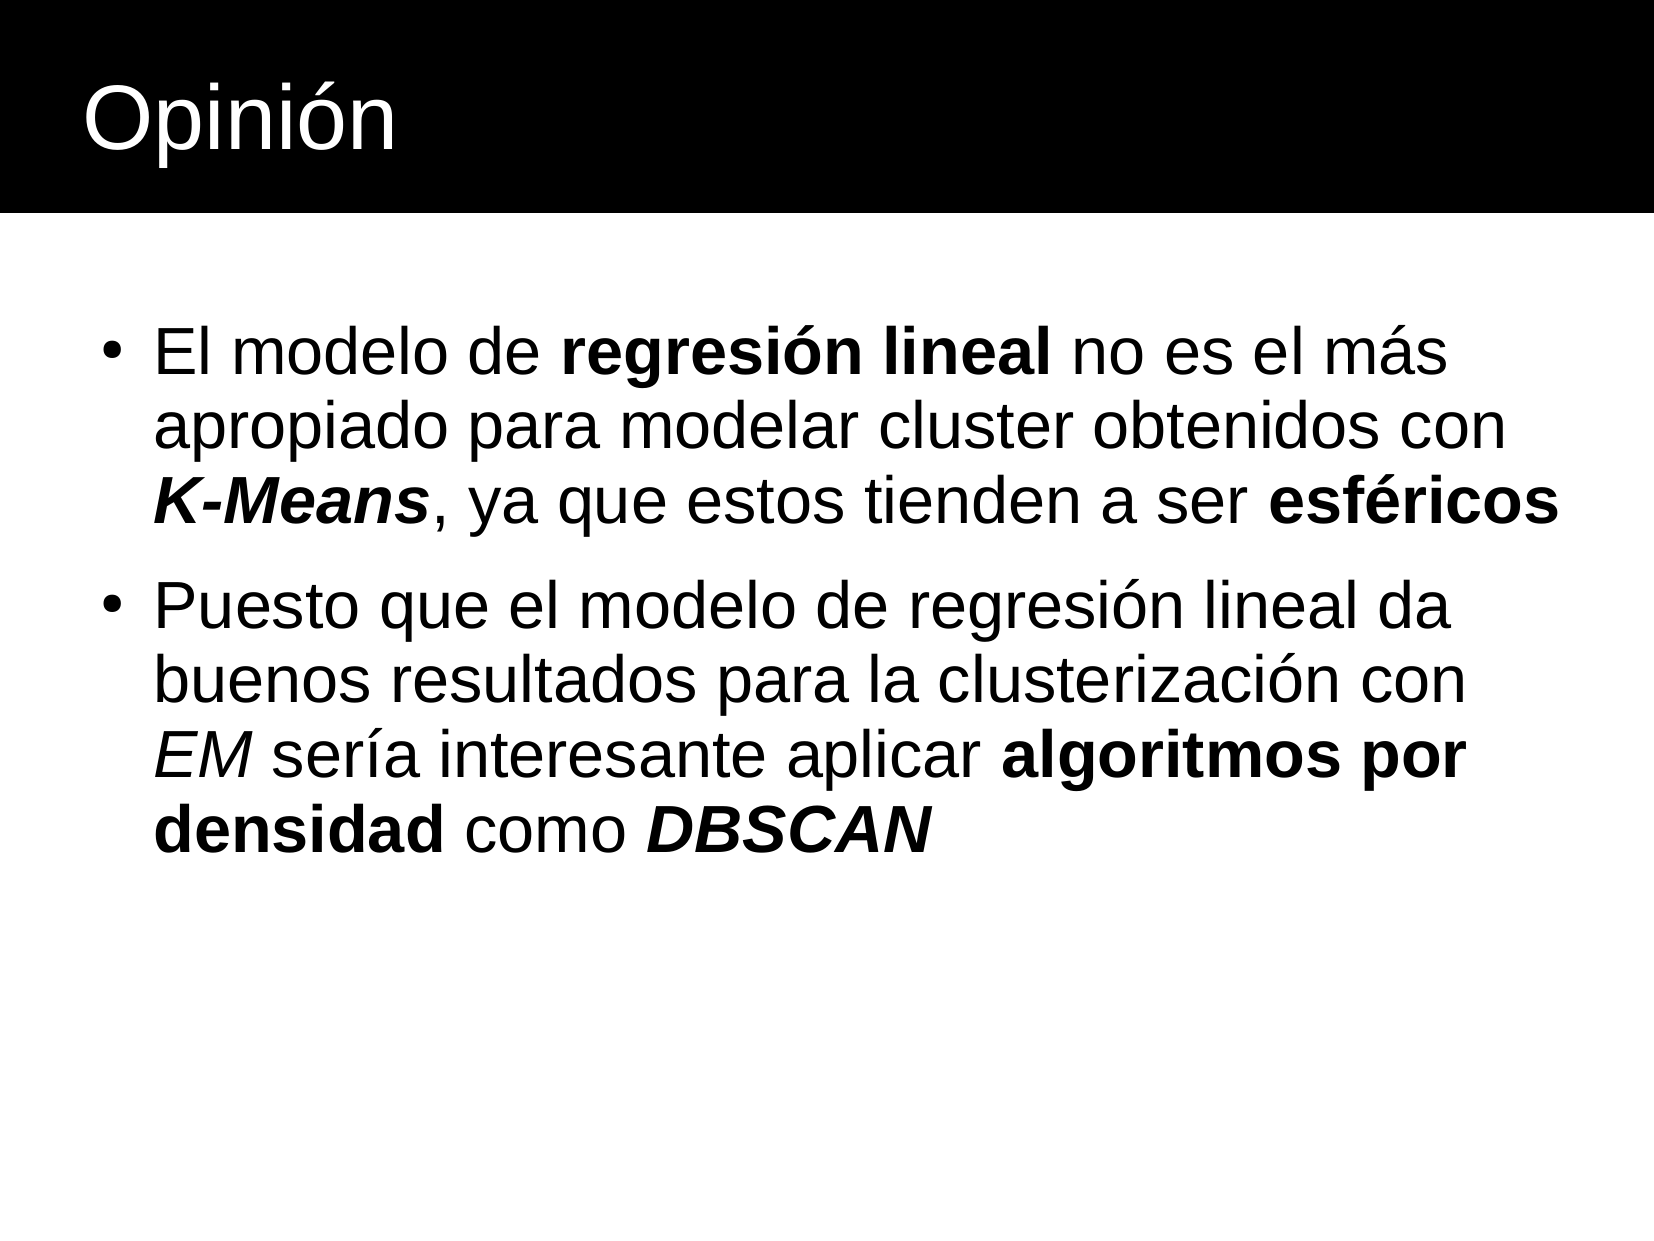

# Opinión
El modelo de regresión lineal no es el más apropiado para modelar cluster obtenidos con K-Means, ya que estos tienden a ser esféricos
Puesto que el modelo de regresión lineal da buenos resultados para la clusterización con EM sería interesante aplicar algoritmos por densidad como DBSCAN